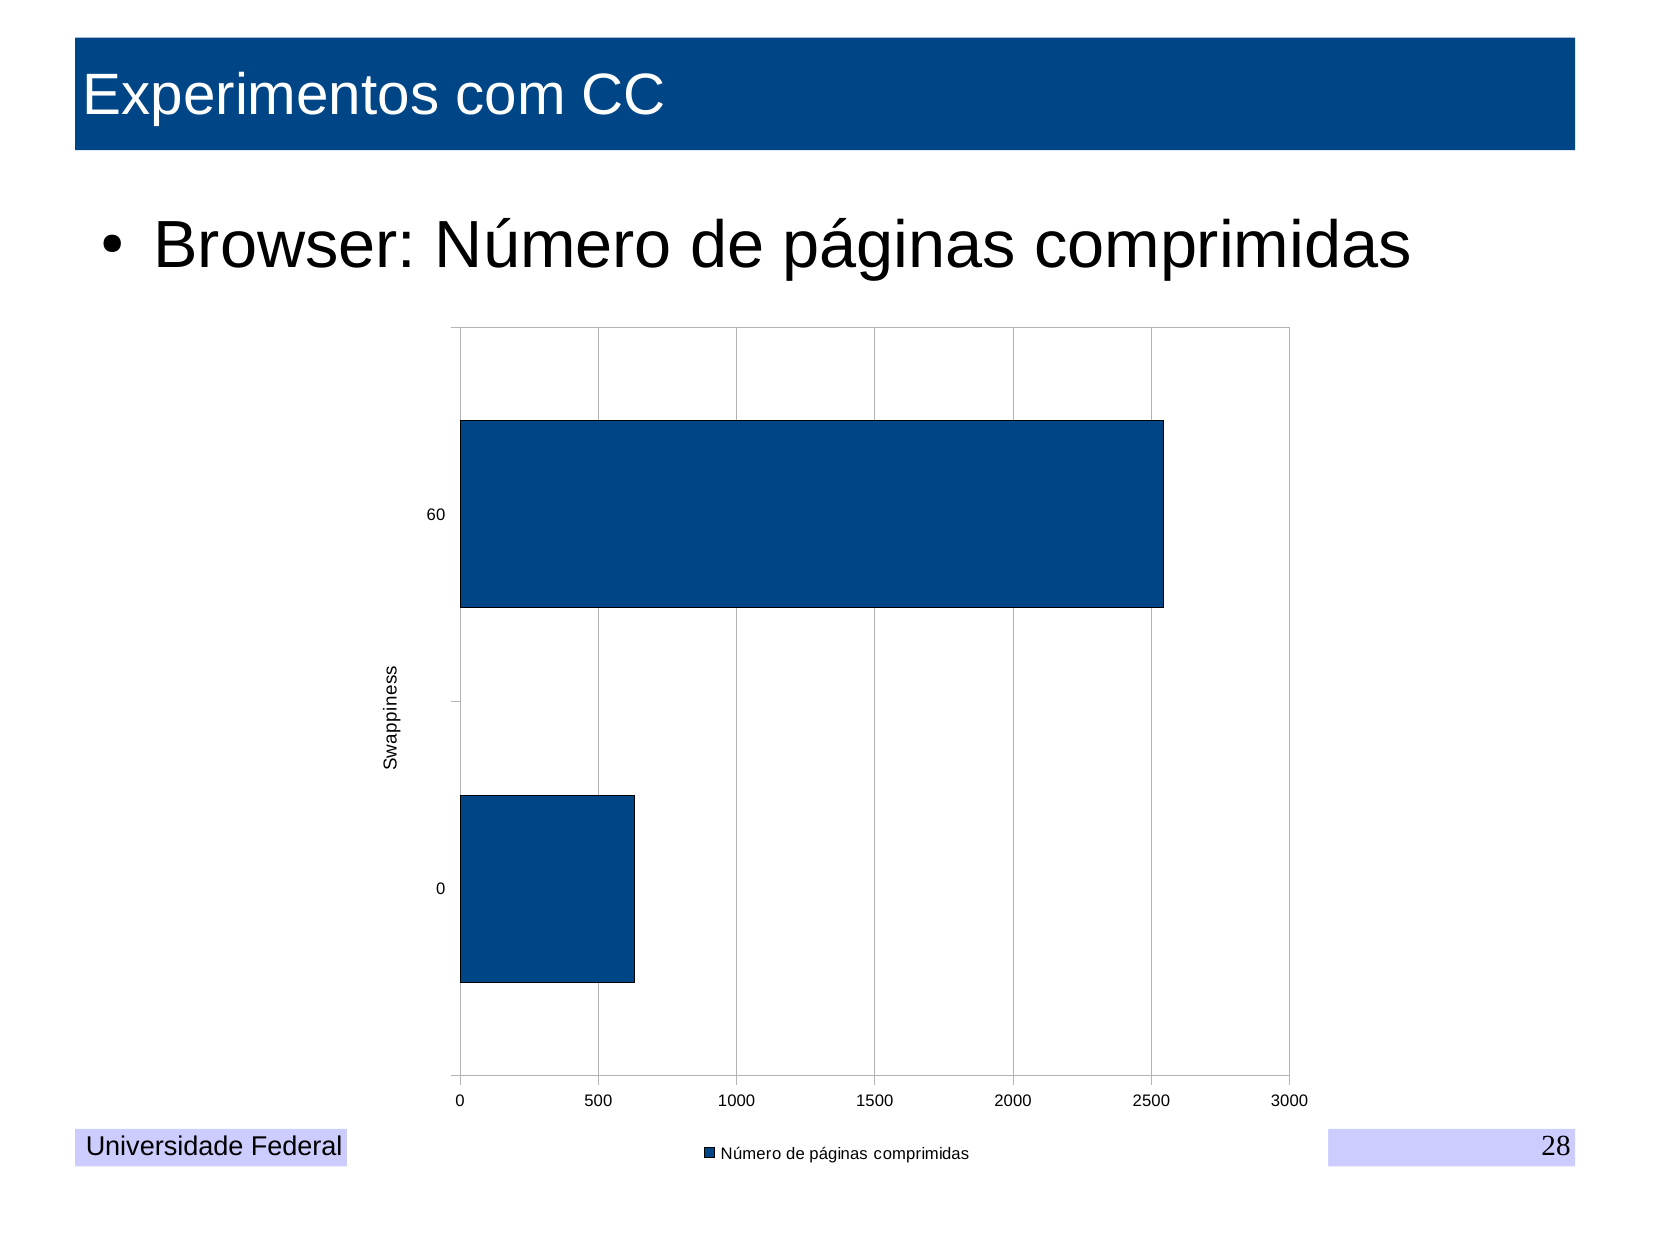

# Experimentos com CC
Browser: Número de páginas comprimidas
### Chart
| Category | Número de páginas comprimidas |
|---|---|
| 0 | 632.0 |
| 60 | 2544.0 |28